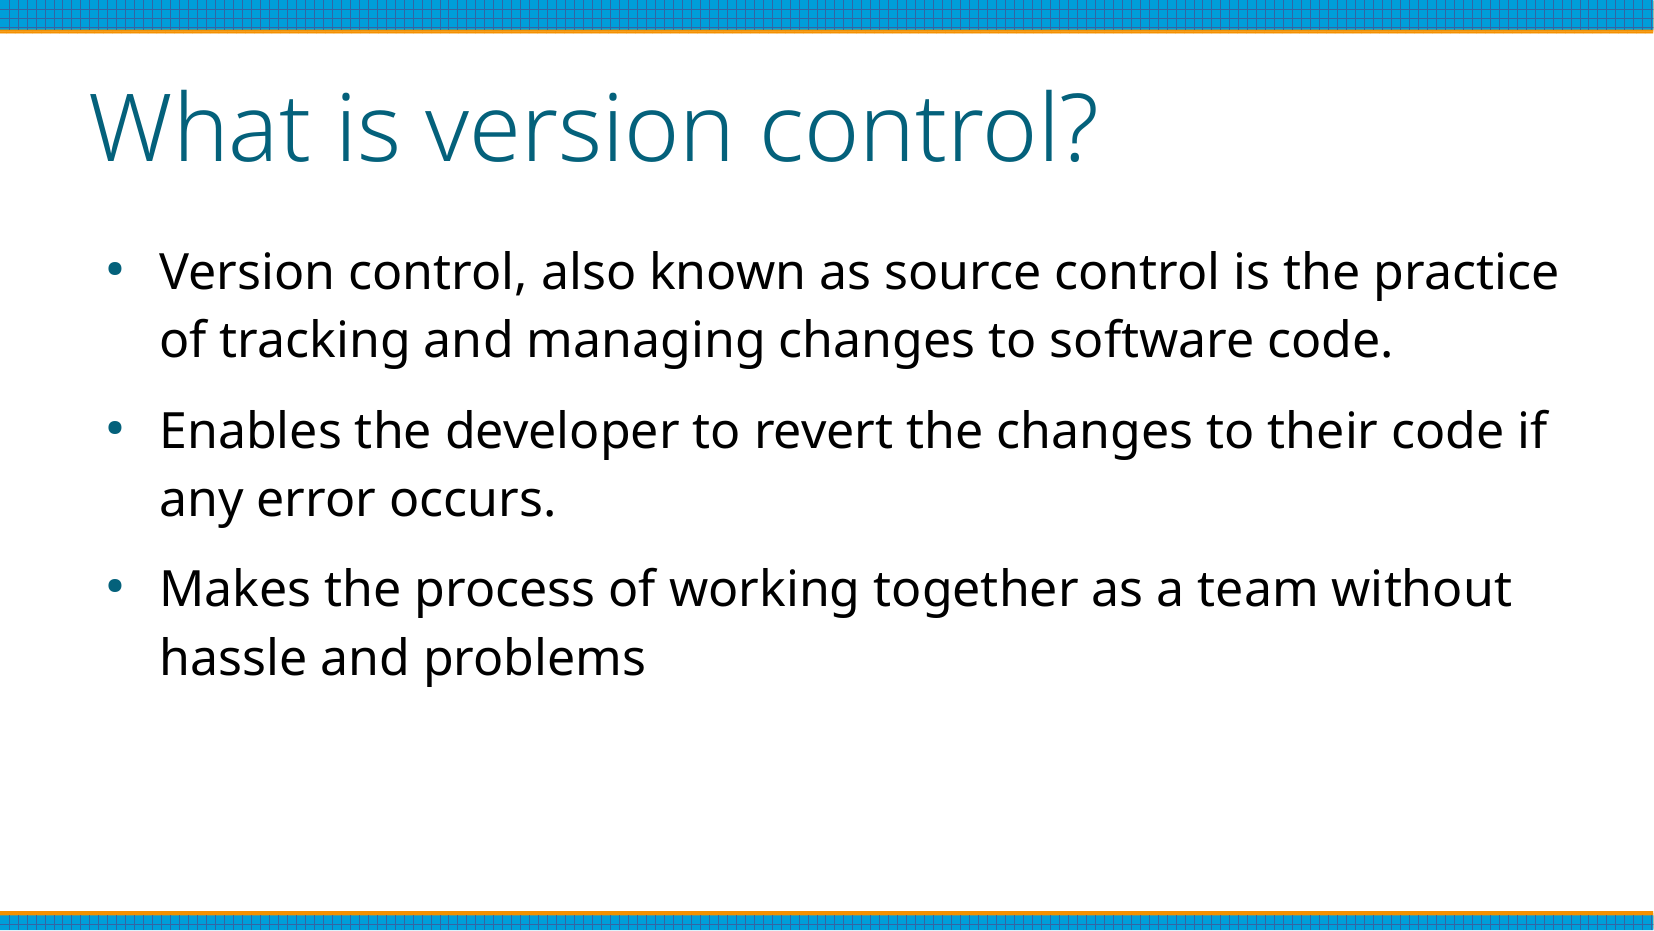

# What is version control?
Version control, also known as source control is the practice of tracking and managing changes to software code.
Enables the developer to revert the changes to their code if any error occurs.
Makes the process of working together as a team without hassle and problems